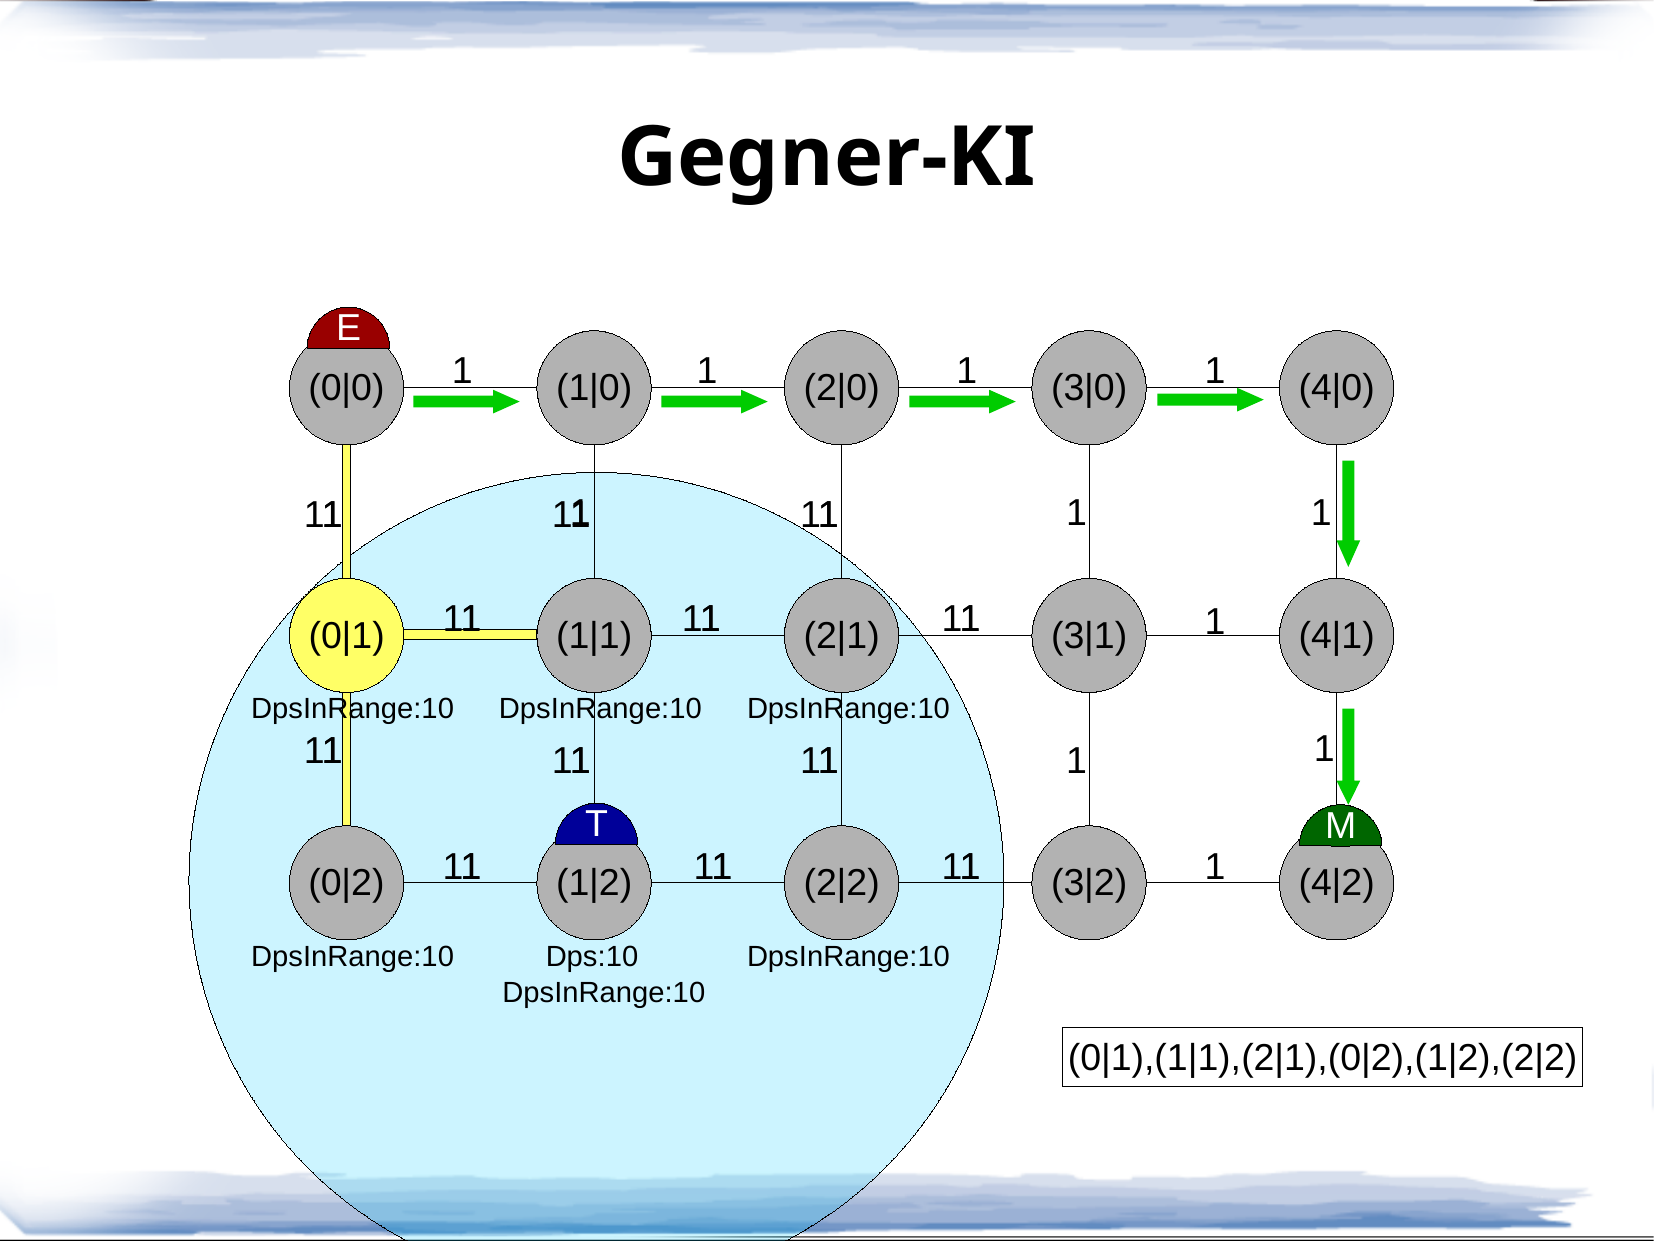

# Gegner-KI
E
(0|0)
(1|0)
(2|0)
(3|0)
(4|0)
1
1
1
1
1
1
1
11
1
11
11
1
(0|1)
(0|1)
(1|1)
(2|1)
(3|1)
(4|1)
11
1
11
1
11
1
1
DpsInRange:10
DpsInRange:10
DpsInRange:10
1
11
1
11
1
11
1
1
T
M
(0|2)
(1|2)
(2|2)
(3|2)
(4|2)
11
1
11
1
11
1
1
DpsInRange:10
DpsInRange:10
Dps:10
DpsInRange:10
(0|1),(1|1),(2|1),(0|2),(1|2),(2|2)